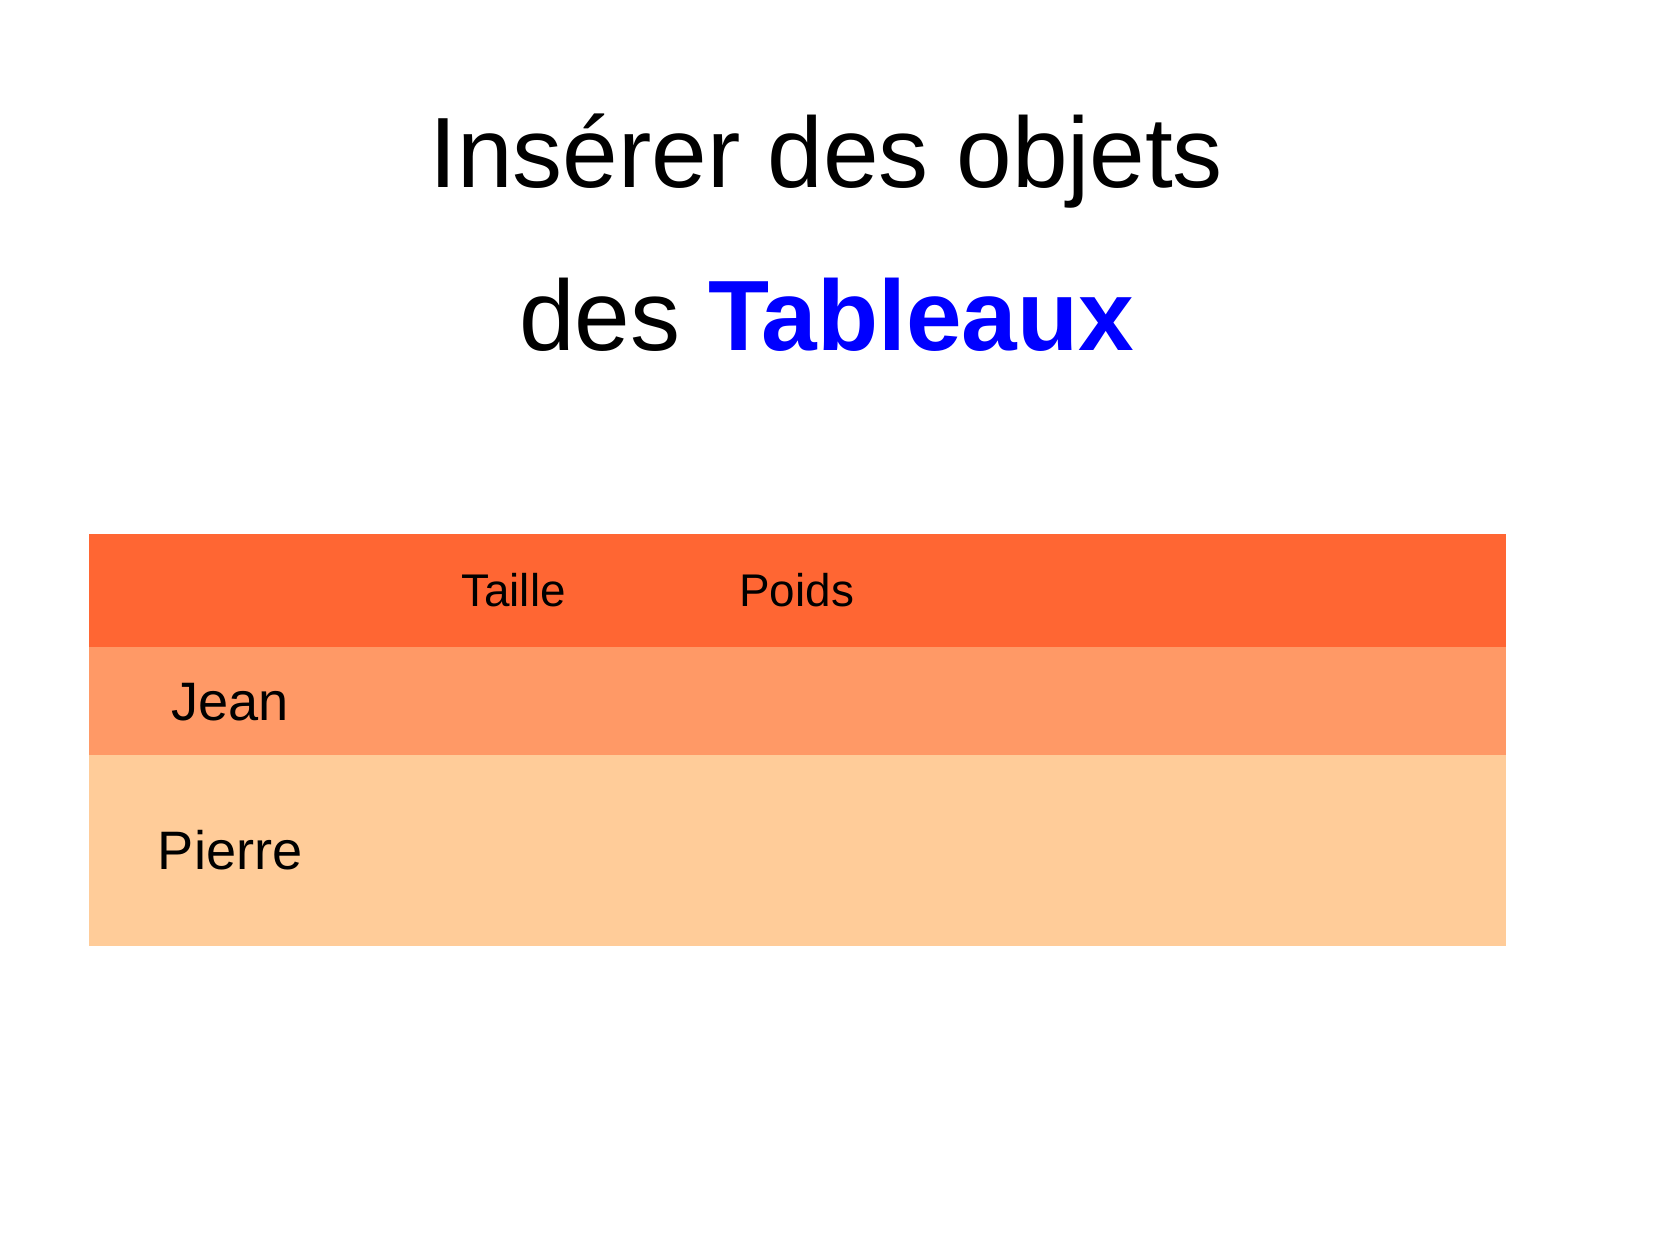

des Tableaux
# Insérer des objets
| | Taille | Poids | | |
| --- | --- | --- | --- | --- |
| Jean | | | | |
| Pierre | | | | |